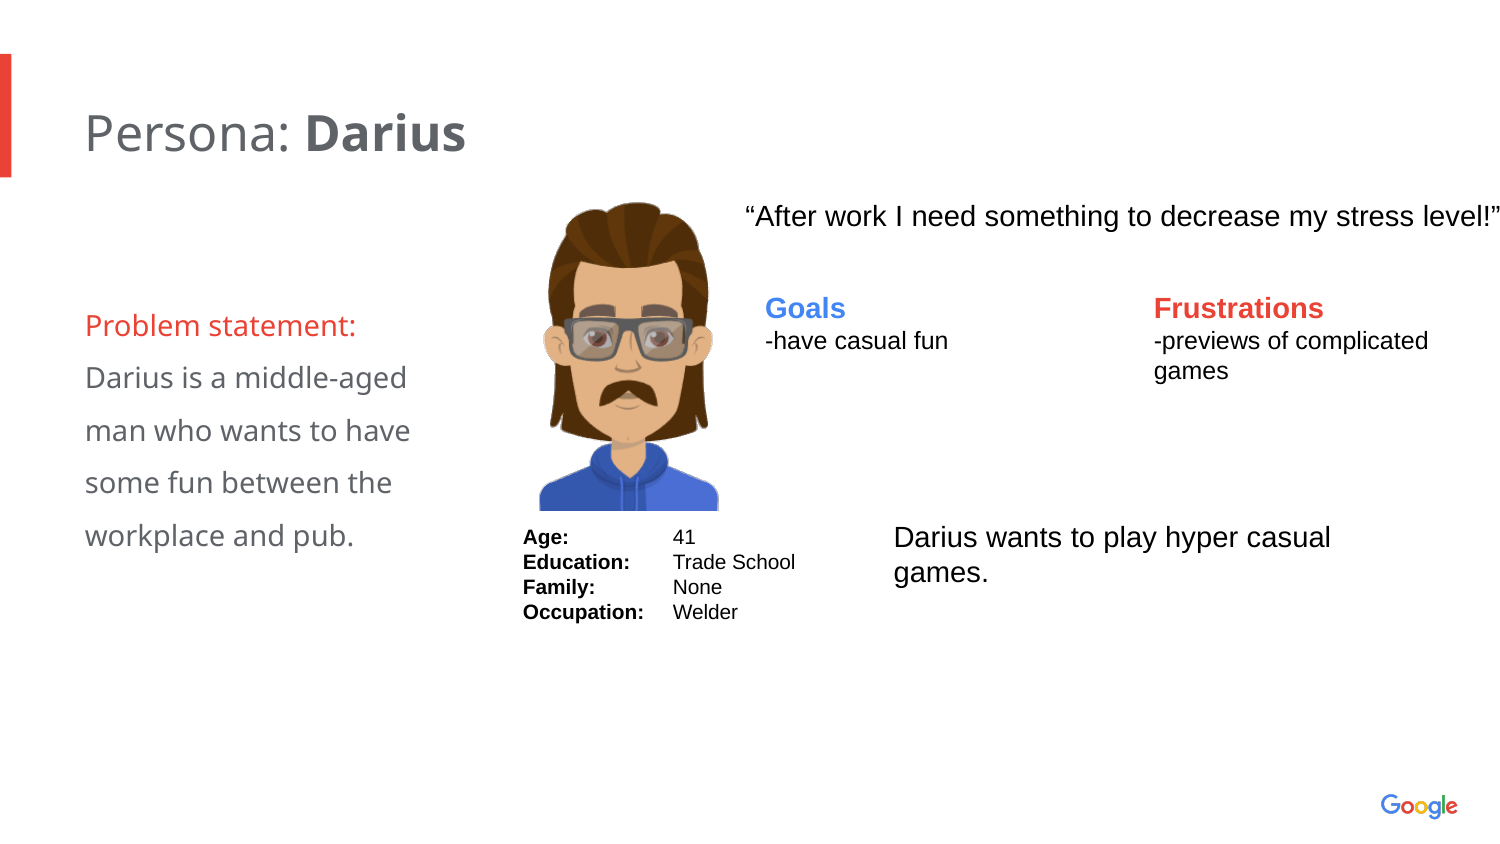

Persona: Darius
“After work I need something to decrease my stress level!”
Problem statement:
Darius is a middle-aged man who wants to have some fun between the workplace and pub.
Goals
-have casual fun
Frustrations
-previews of complicated games
Darius wants to play hyper casual games.
Age: 		41
Education:	Trade School
Family:		None
Occupation:	Welder